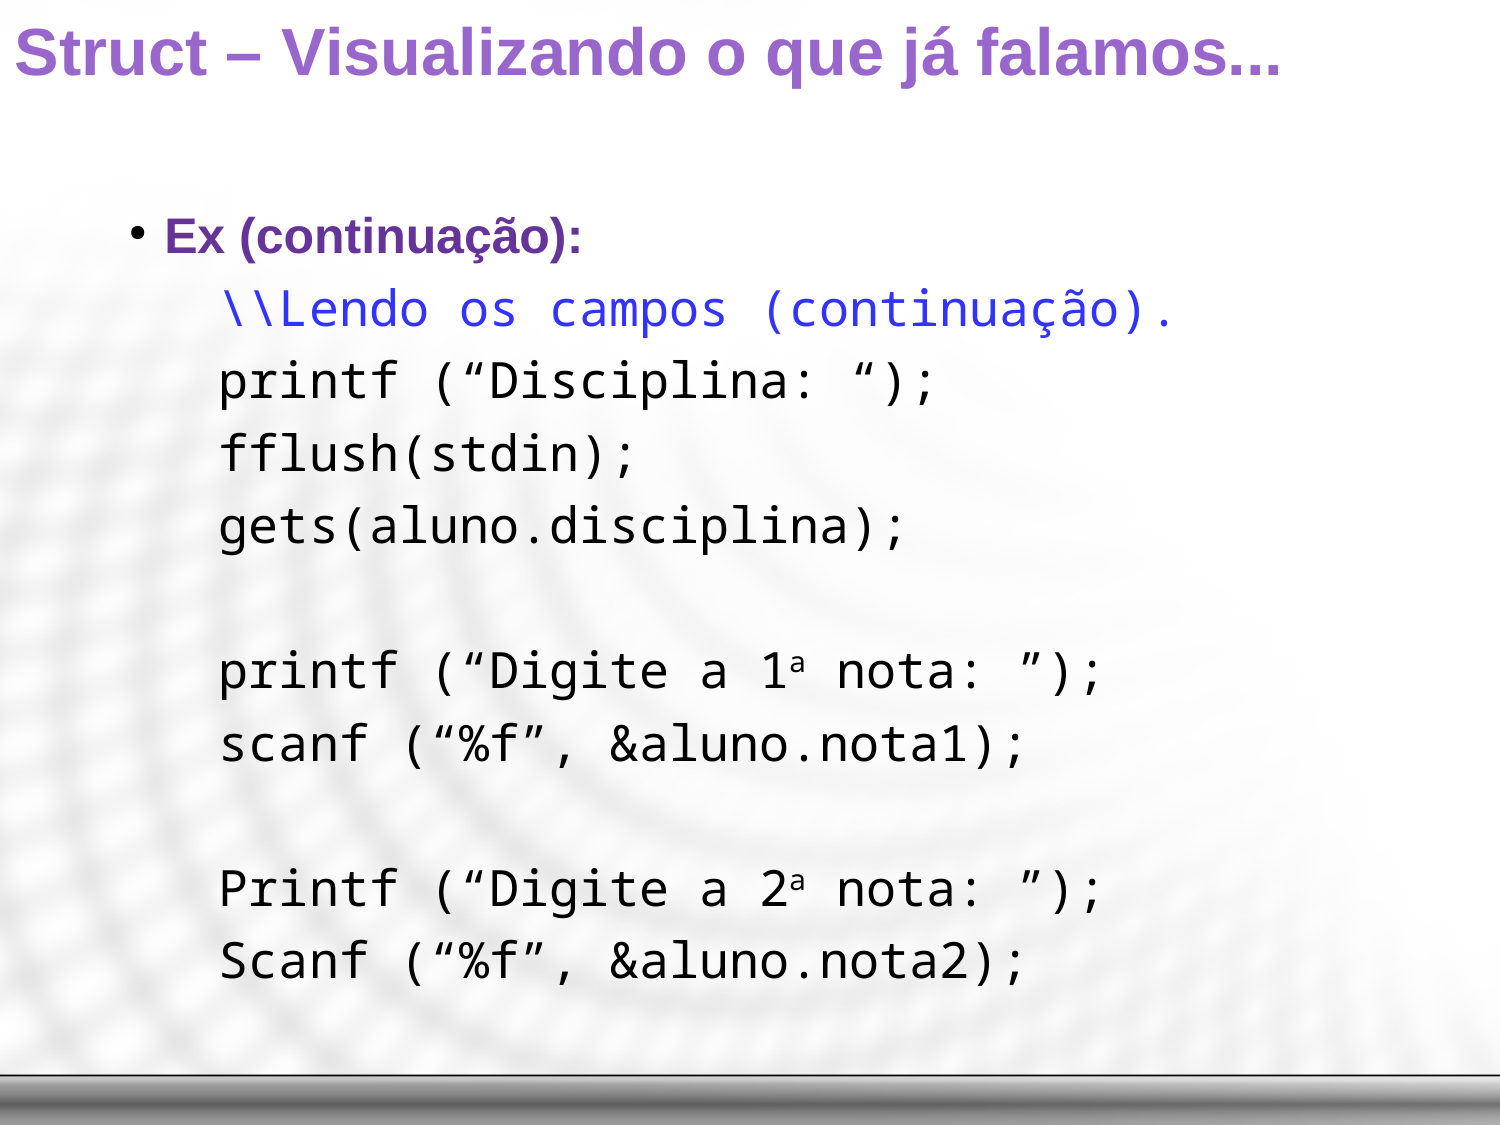

# Struct – Visualizando o que já falamos...
Ex (continuação):
 \\Lendo os campos (continuação).
 printf (“Disciplina: “);
 fflush(stdin);
 gets(aluno.disciplina);
 printf (“Digite a 1a nota: ”);
 scanf (“%f”, &aluno.nota1);
 Printf (“Digite a 2a nota: ”);
 Scanf (“%f”, &aluno.nota2);